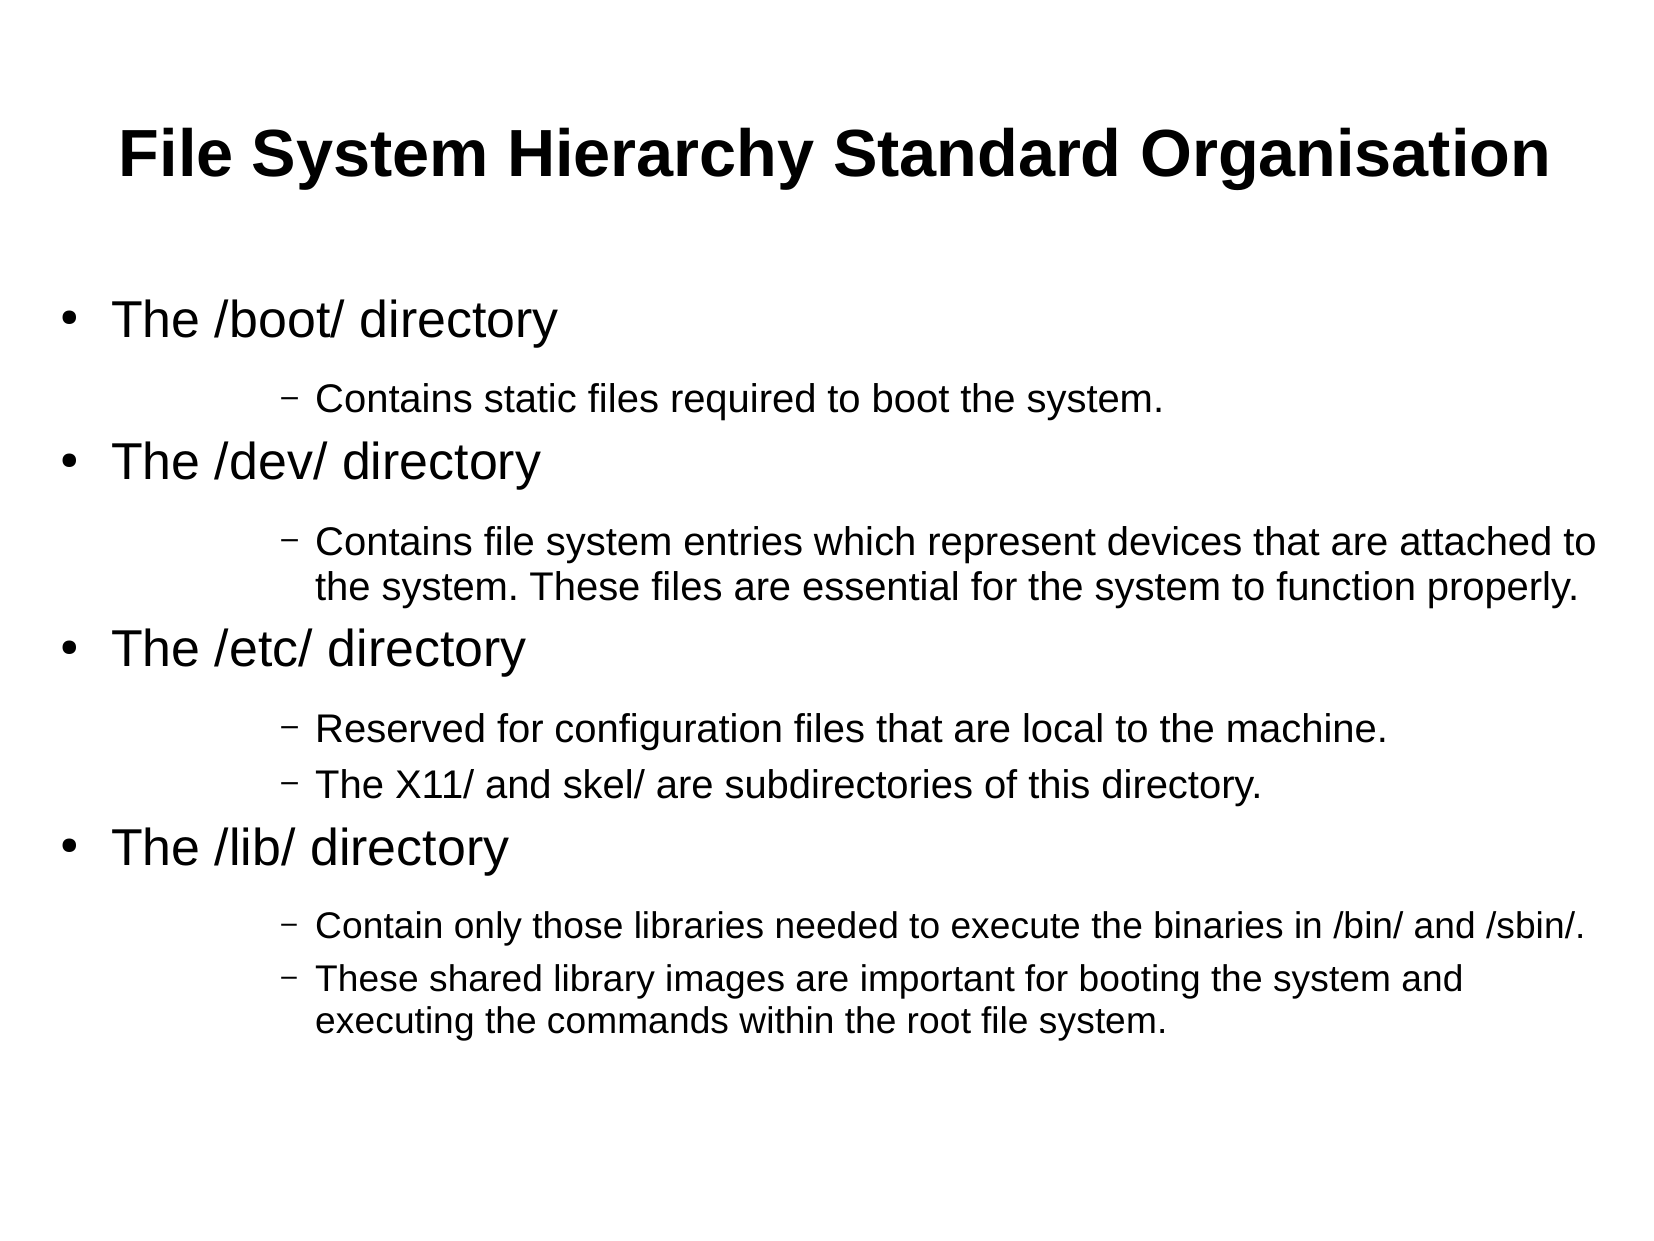

# File System Hierarchy Standard Organisation
The /boot/ directory
Contains static files required to boot the system.
The /dev/ directory
Contains file system entries which represent devices that are attached to the system. These files are essential for the system to function properly.
The /etc/ directory
Reserved for configuration files that are local to the machine.
The X11/ and skel/ are subdirectories of this directory.
The /lib/ directory
Contain only those libraries needed to execute the binaries in /bin/ and /sbin/.
These shared library images are important for booting the system and executing the commands within the root file system.